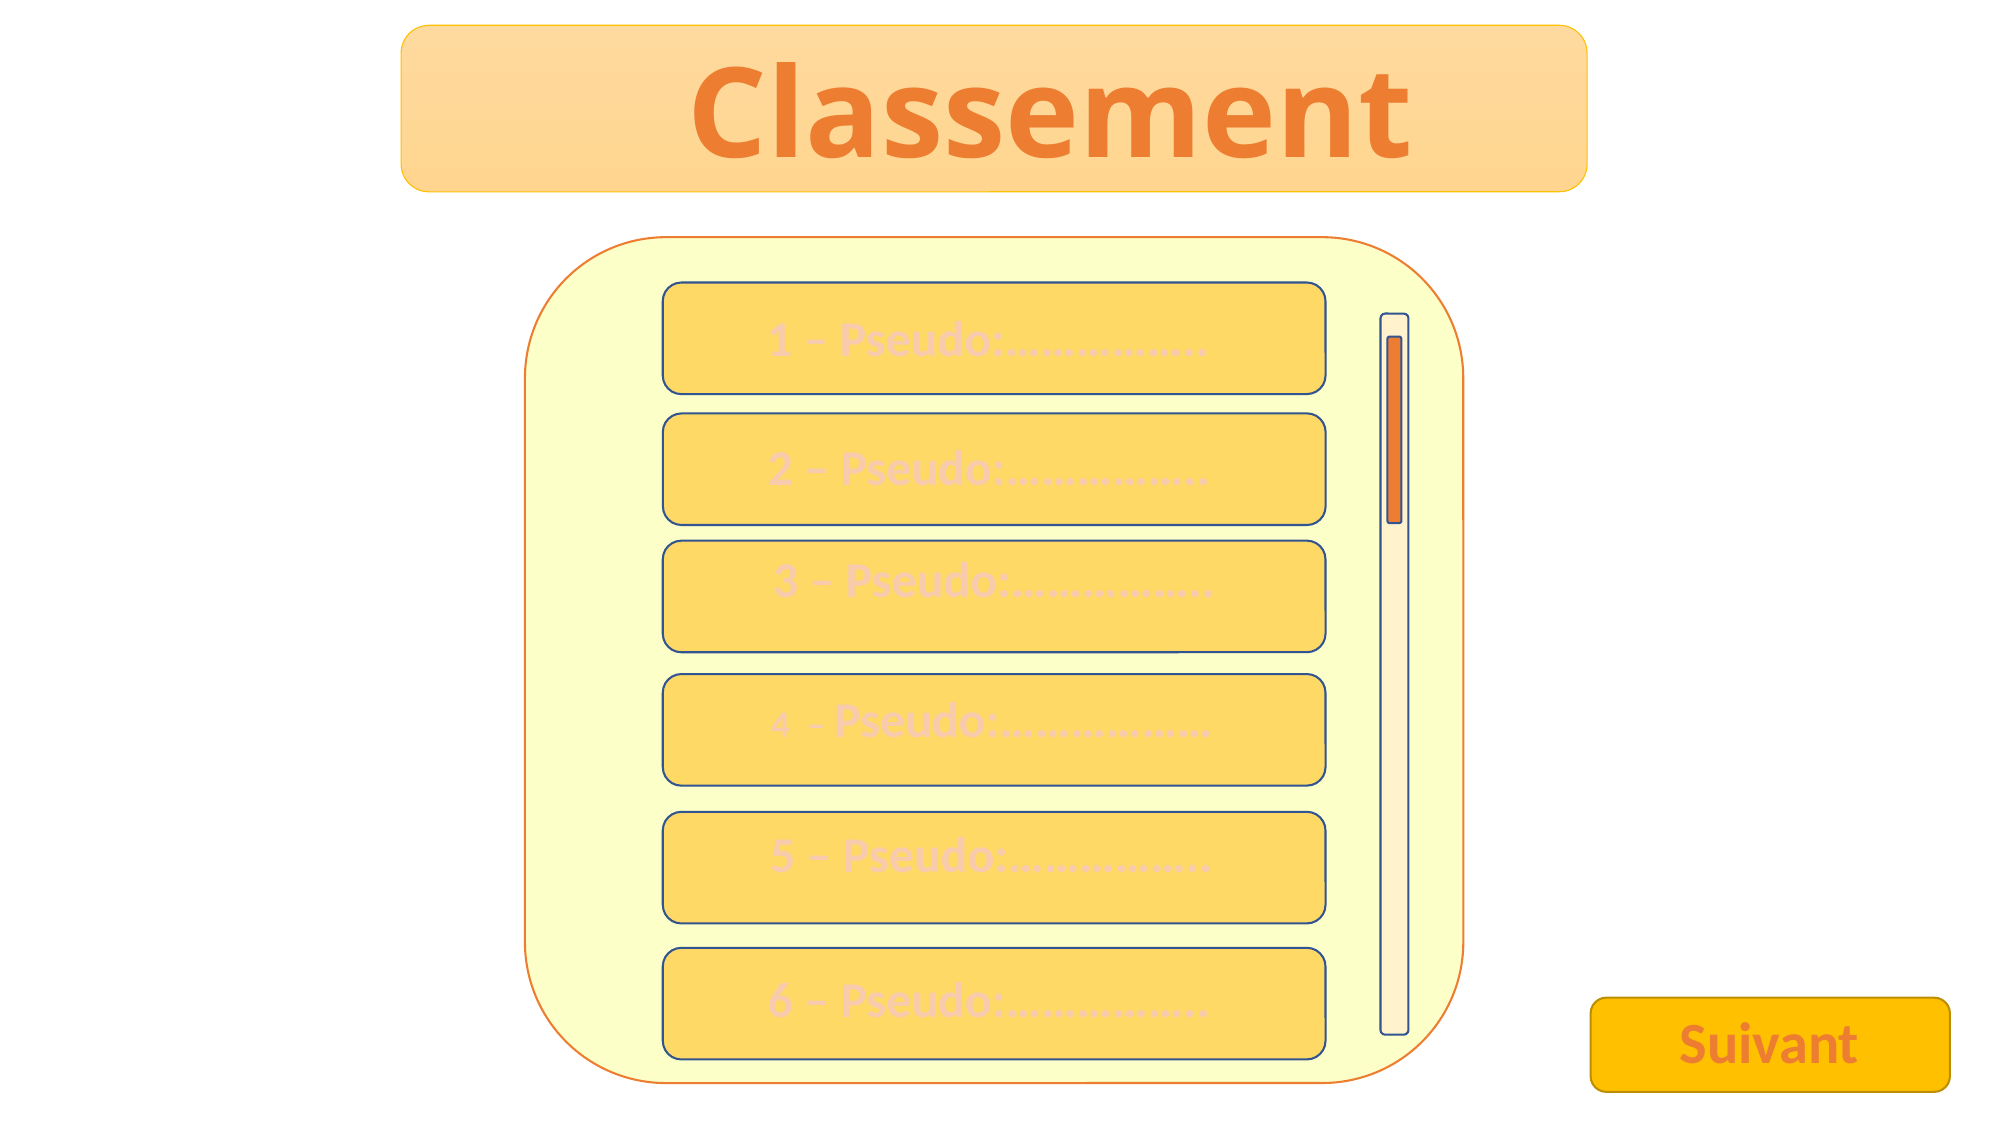

Classement
1 – Pseudo:……………..
2 – Pseudo:……………..
3 – Pseudo:……………..
4 – Pseudo:………………
5 – Pseudo:……………..
6 – Pseudo:……………..
Suivant